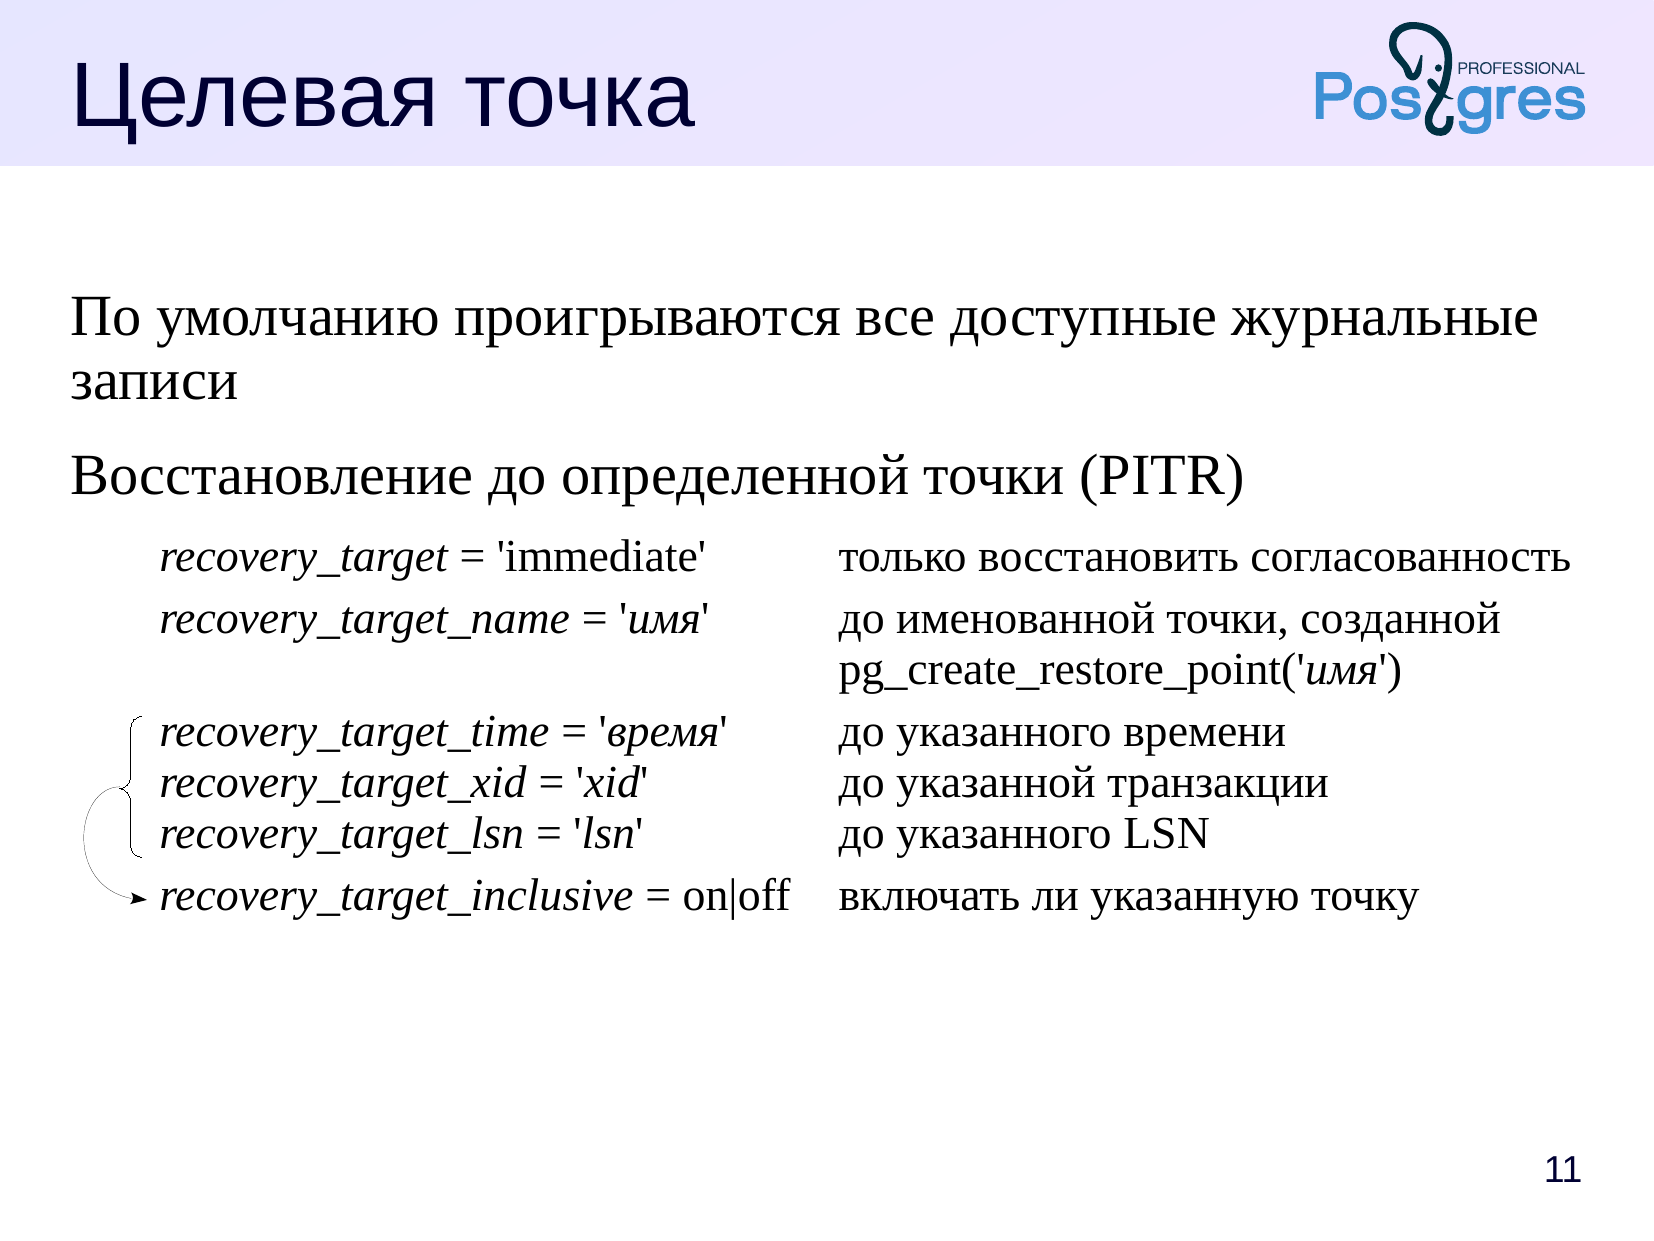

Целевая точка
# По умолчанию проигрываются все доступные журнальные записи
Восстановление до определенной точки (PITR)
recovery_target = 'immediate'	только восстановить согласованность
recovery_target_name = 'имя'	до именованной точки, созданной
	pg_create_restore_point('имя')
recovery_target_time = 'время'	до указанного времени
recovery_target_xid = 'xid'	до указанной транзакции
recovery_target_lsn = 'lsn'	до указанного LSN
recovery_target_inclusive = on|off	включать ли указанную точку